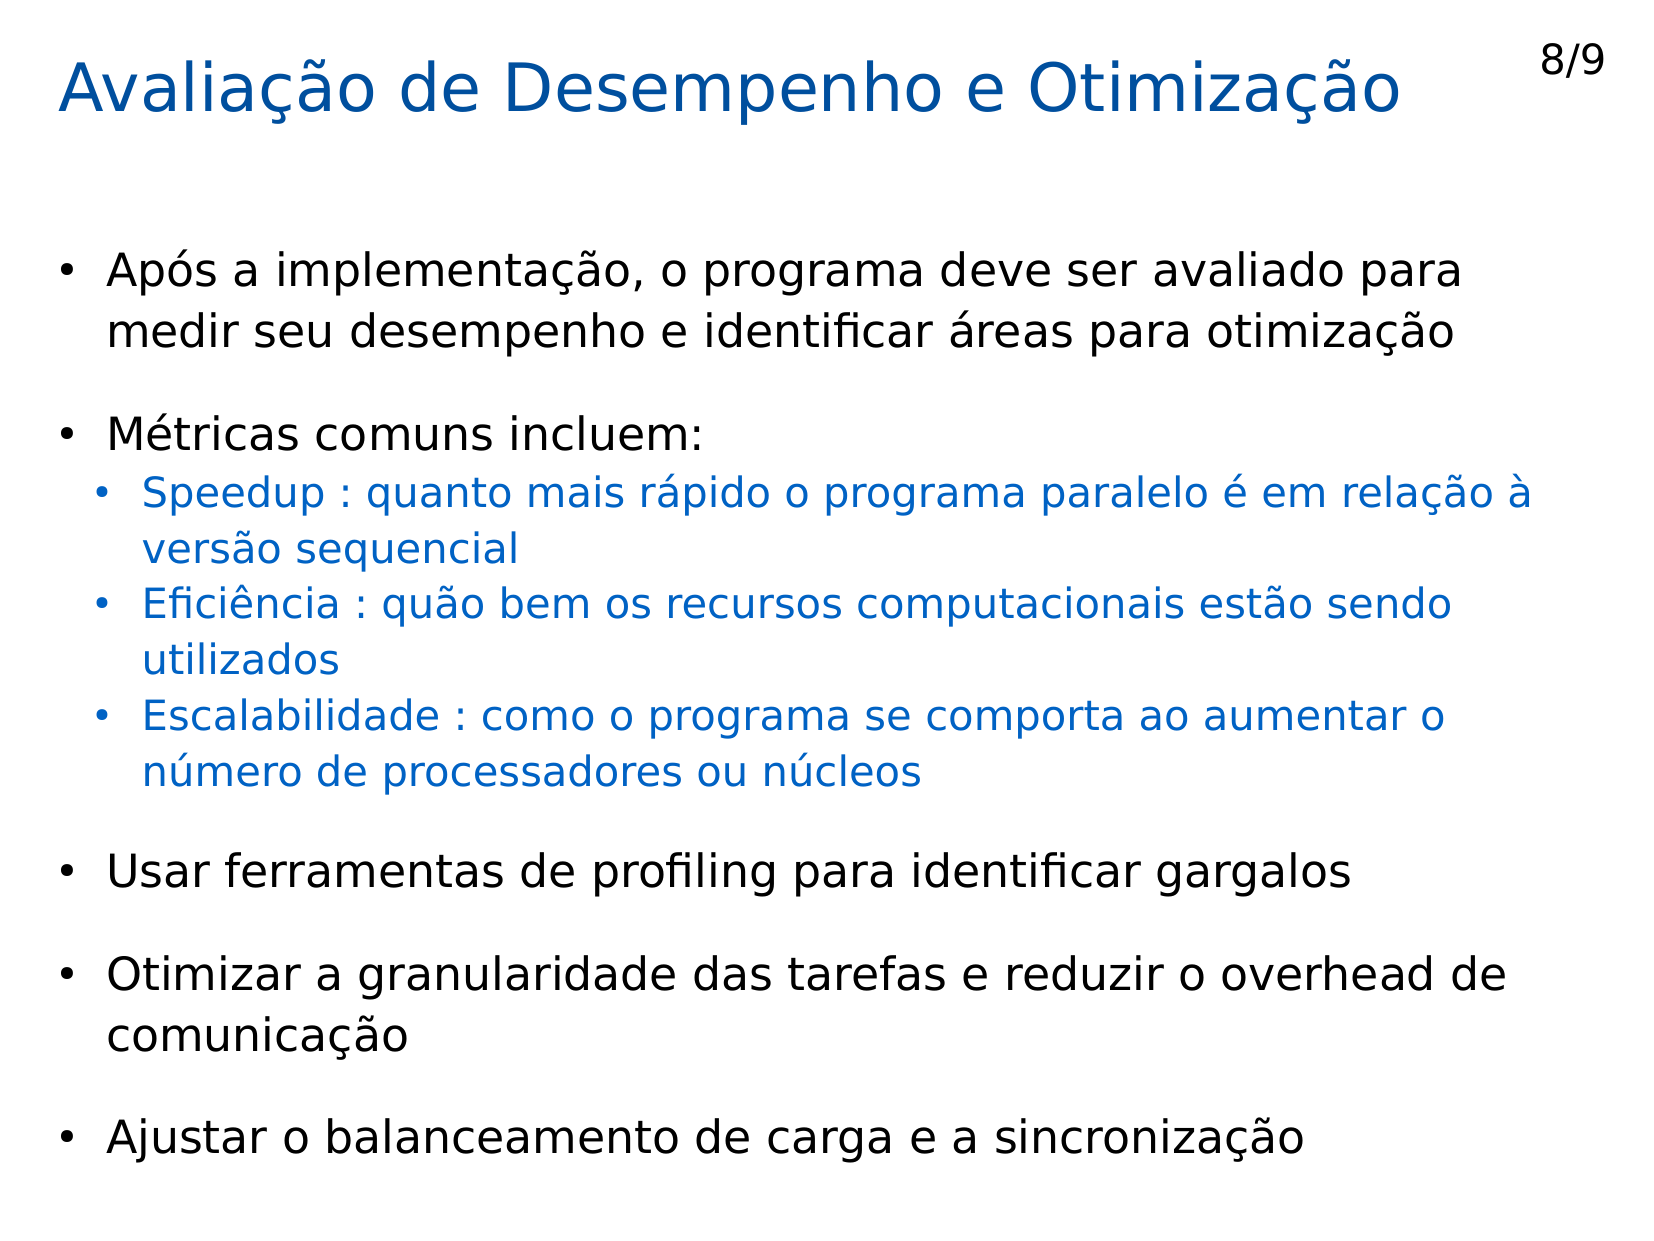

# Avaliação de Desempenho e Otimização
8
Após a implementação, o programa deve ser avaliado para medir seu desempenho e identificar áreas para otimização
Métricas comuns incluem:
Speedup : quanto mais rápido o programa paralelo é em relação à versão sequencial
Eficiência : quão bem os recursos computacionais estão sendo utilizados
Escalabilidade : como o programa se comporta ao aumentar o número de processadores ou núcleos
Usar ferramentas de profiling para identificar gargalos
Otimizar a granularidade das tarefas e reduzir o overhead de comunicação
Ajustar o balanceamento de carga e a sincronização